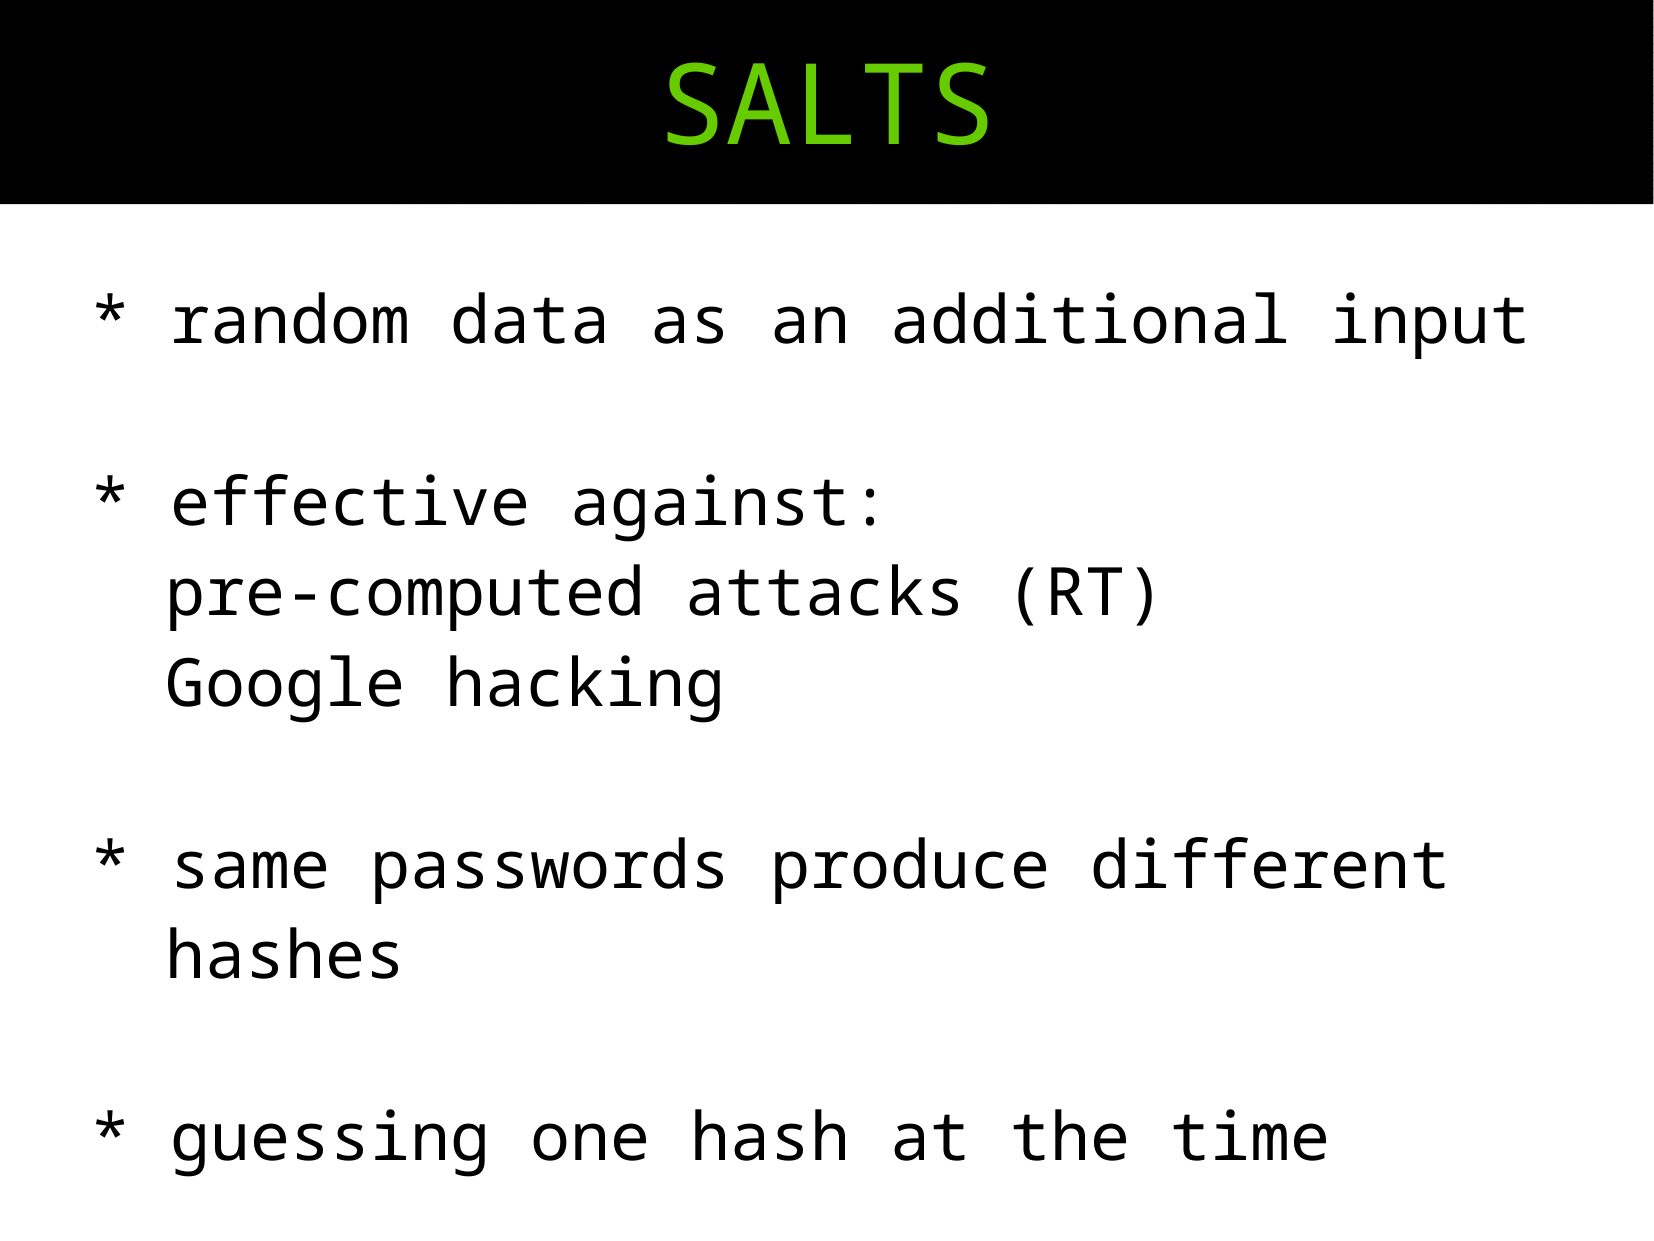

# SALTS
* random data as an additional input
* effective against:
	pre-computed attacks (RT)
	Google hacking
* same passwords produce different
	hashes
* guessing one hash at the time